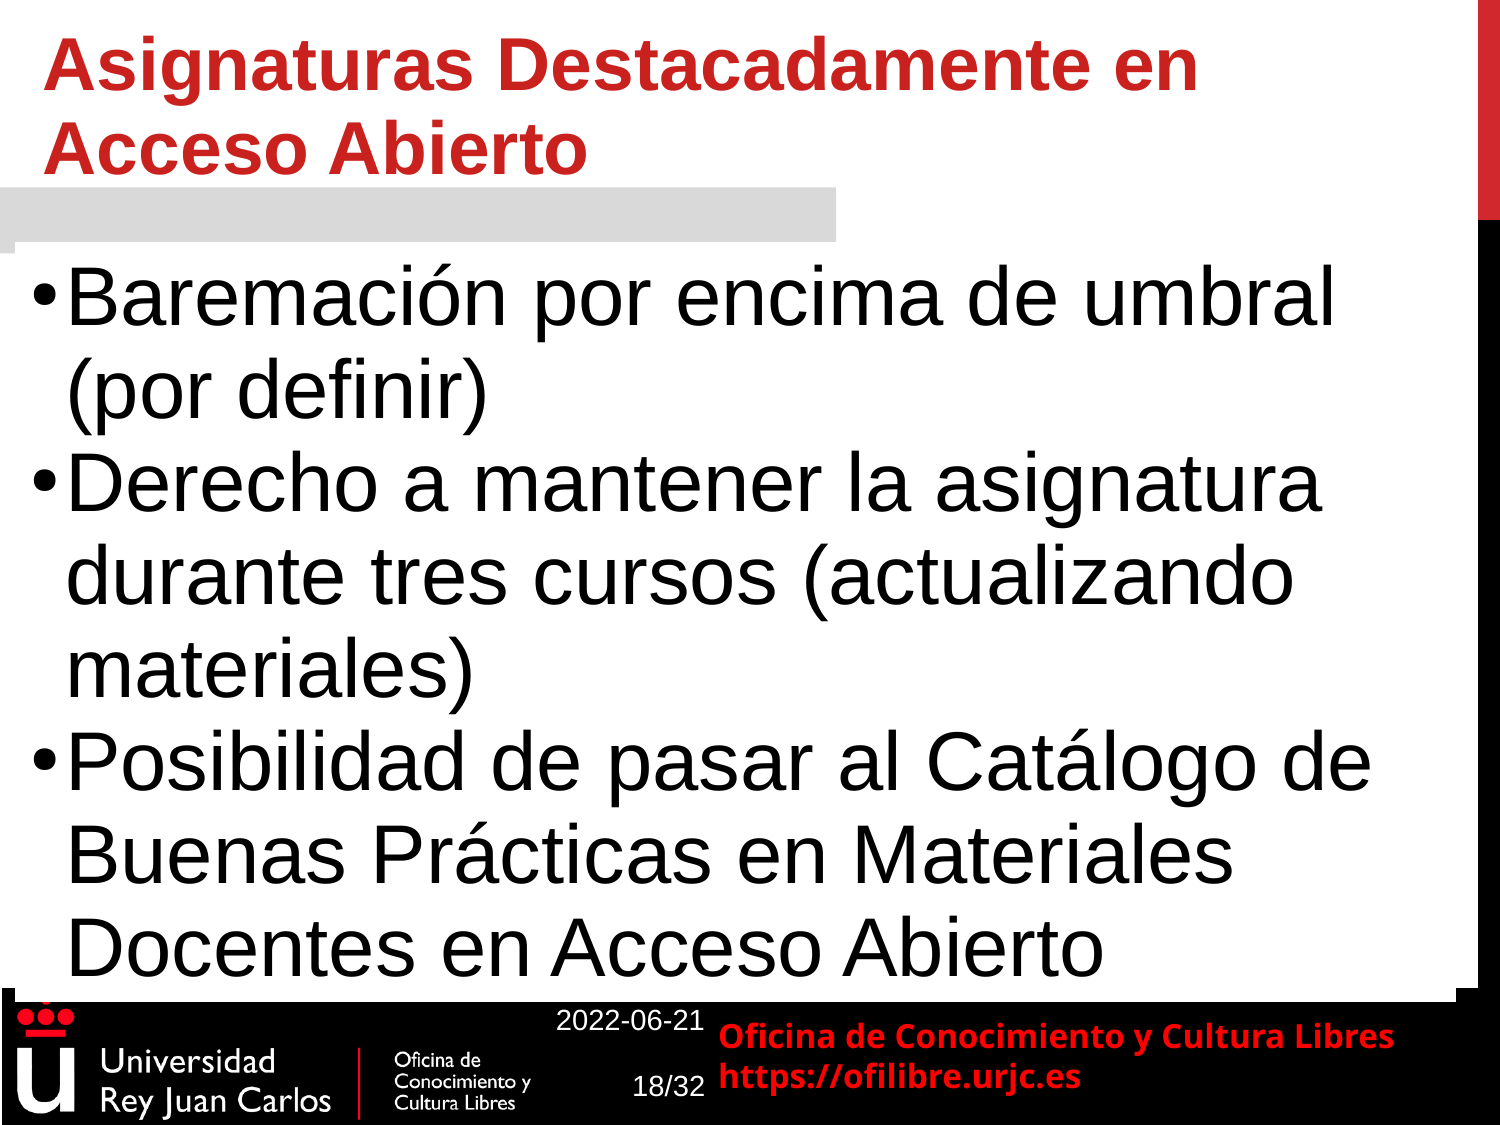

#
Asignaturas Destacadamente en Acceso Abierto
Baremación por encima de umbral (por definir)
Derecho a mantener la asignatura durante tres cursos (actualizando materiales)
Posibilidad de pasar al Catálogo de Buenas Prácticas en Materiales Docentes en Acceso Abierto